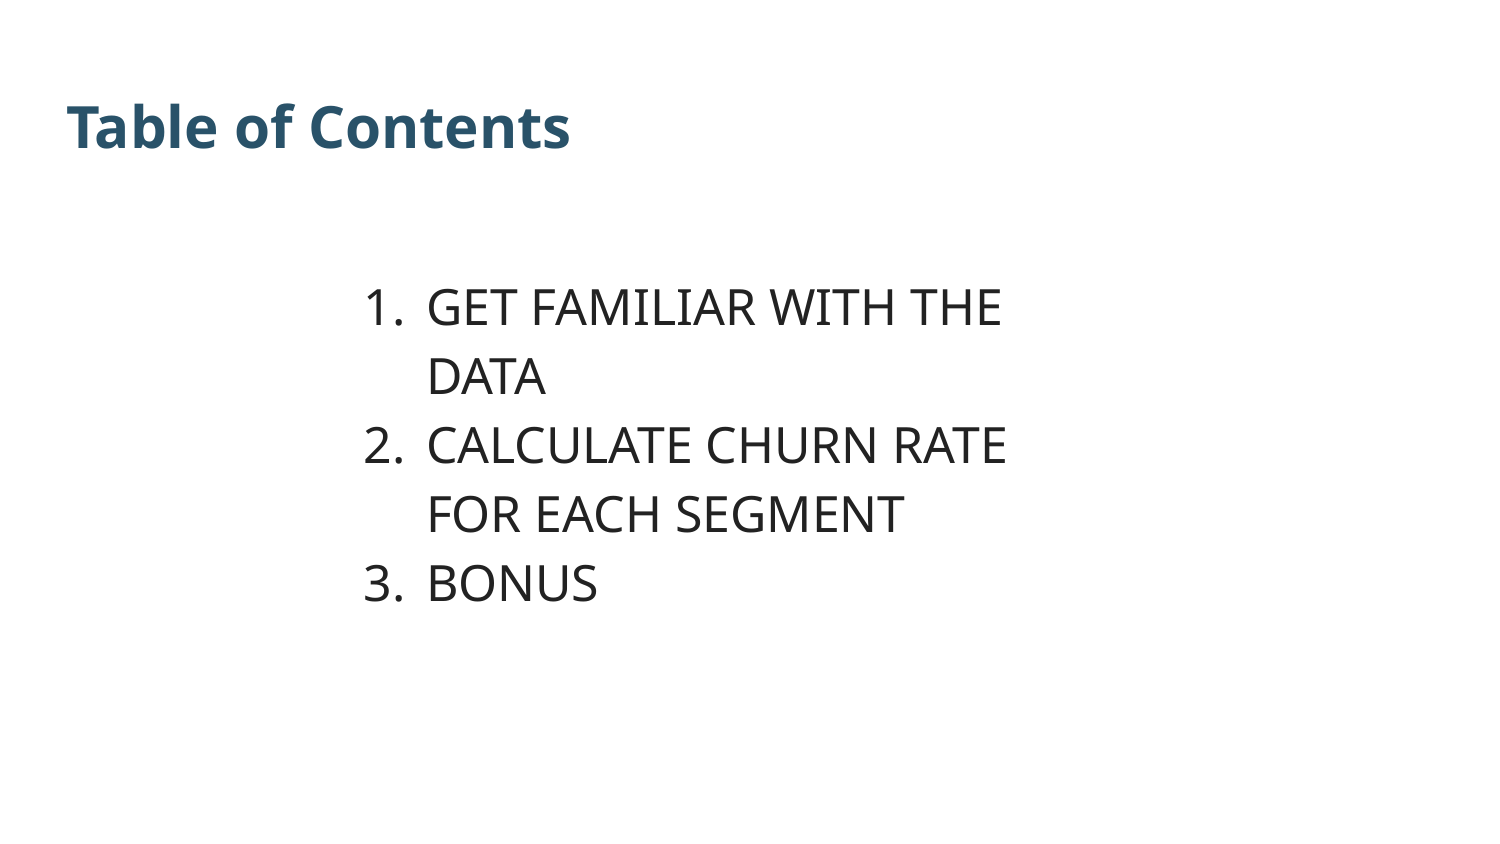

# Table of Contents
GET FAMILIAR WITH THE DATA
CALCULATE CHURN RATE FOR EACH SEGMENT
BONUS